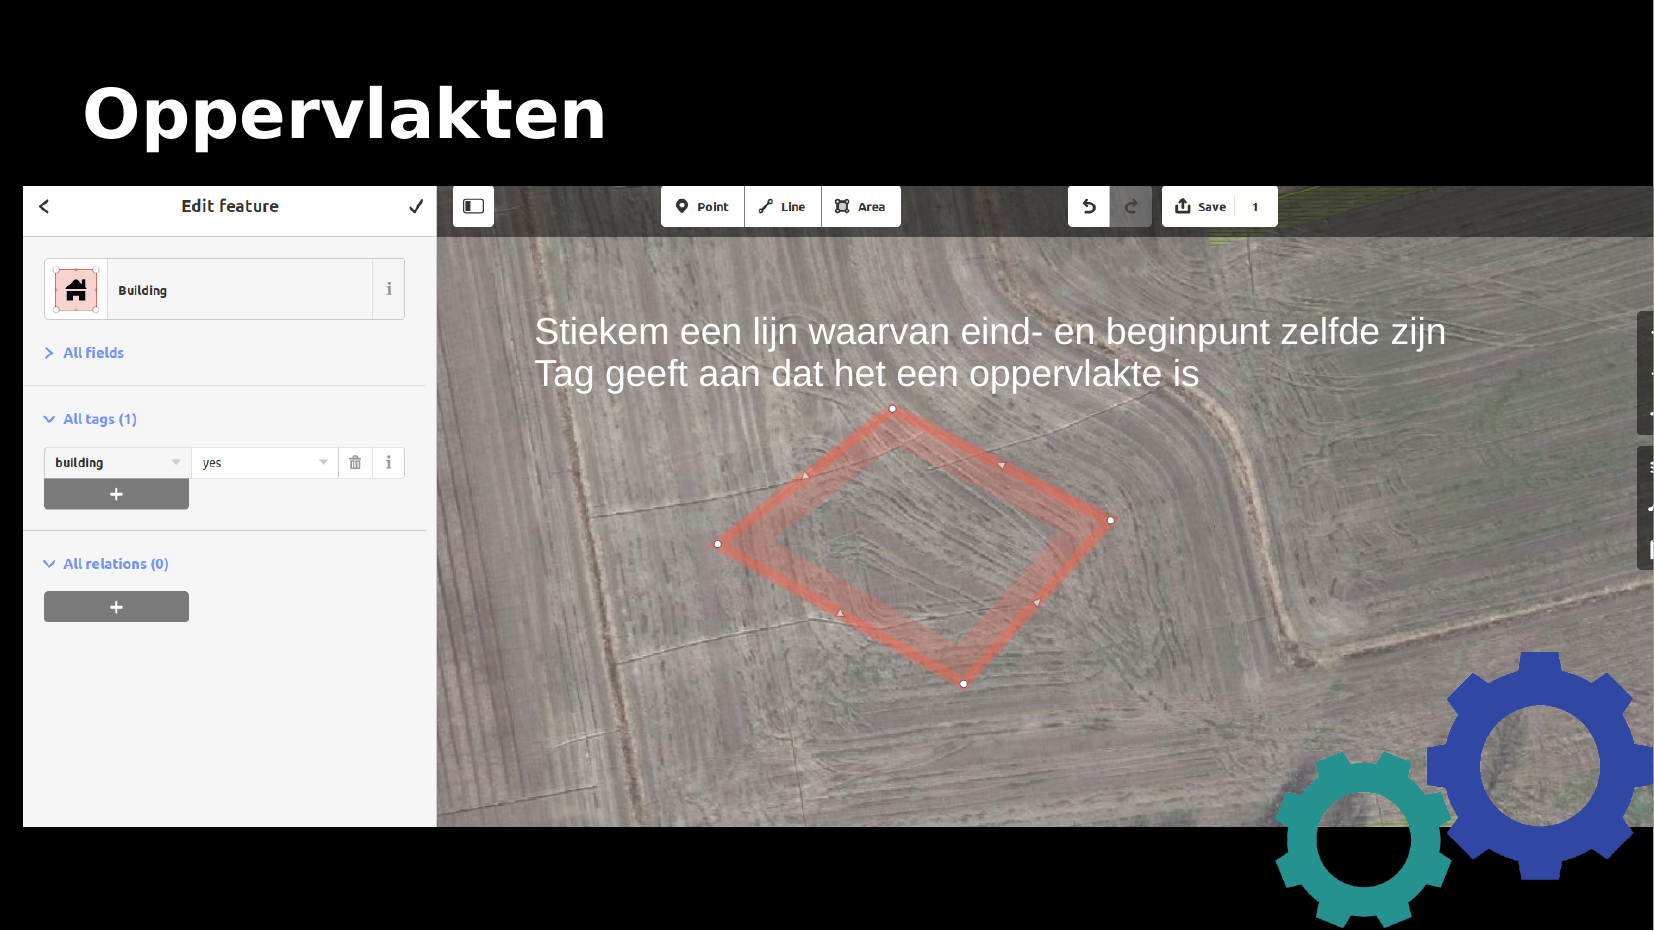

# Oppervlakten
Stiekem een lijn waarvan eind- en beginpunt zelfde zijn
Tag geeft aan dat het een oppervlakte is